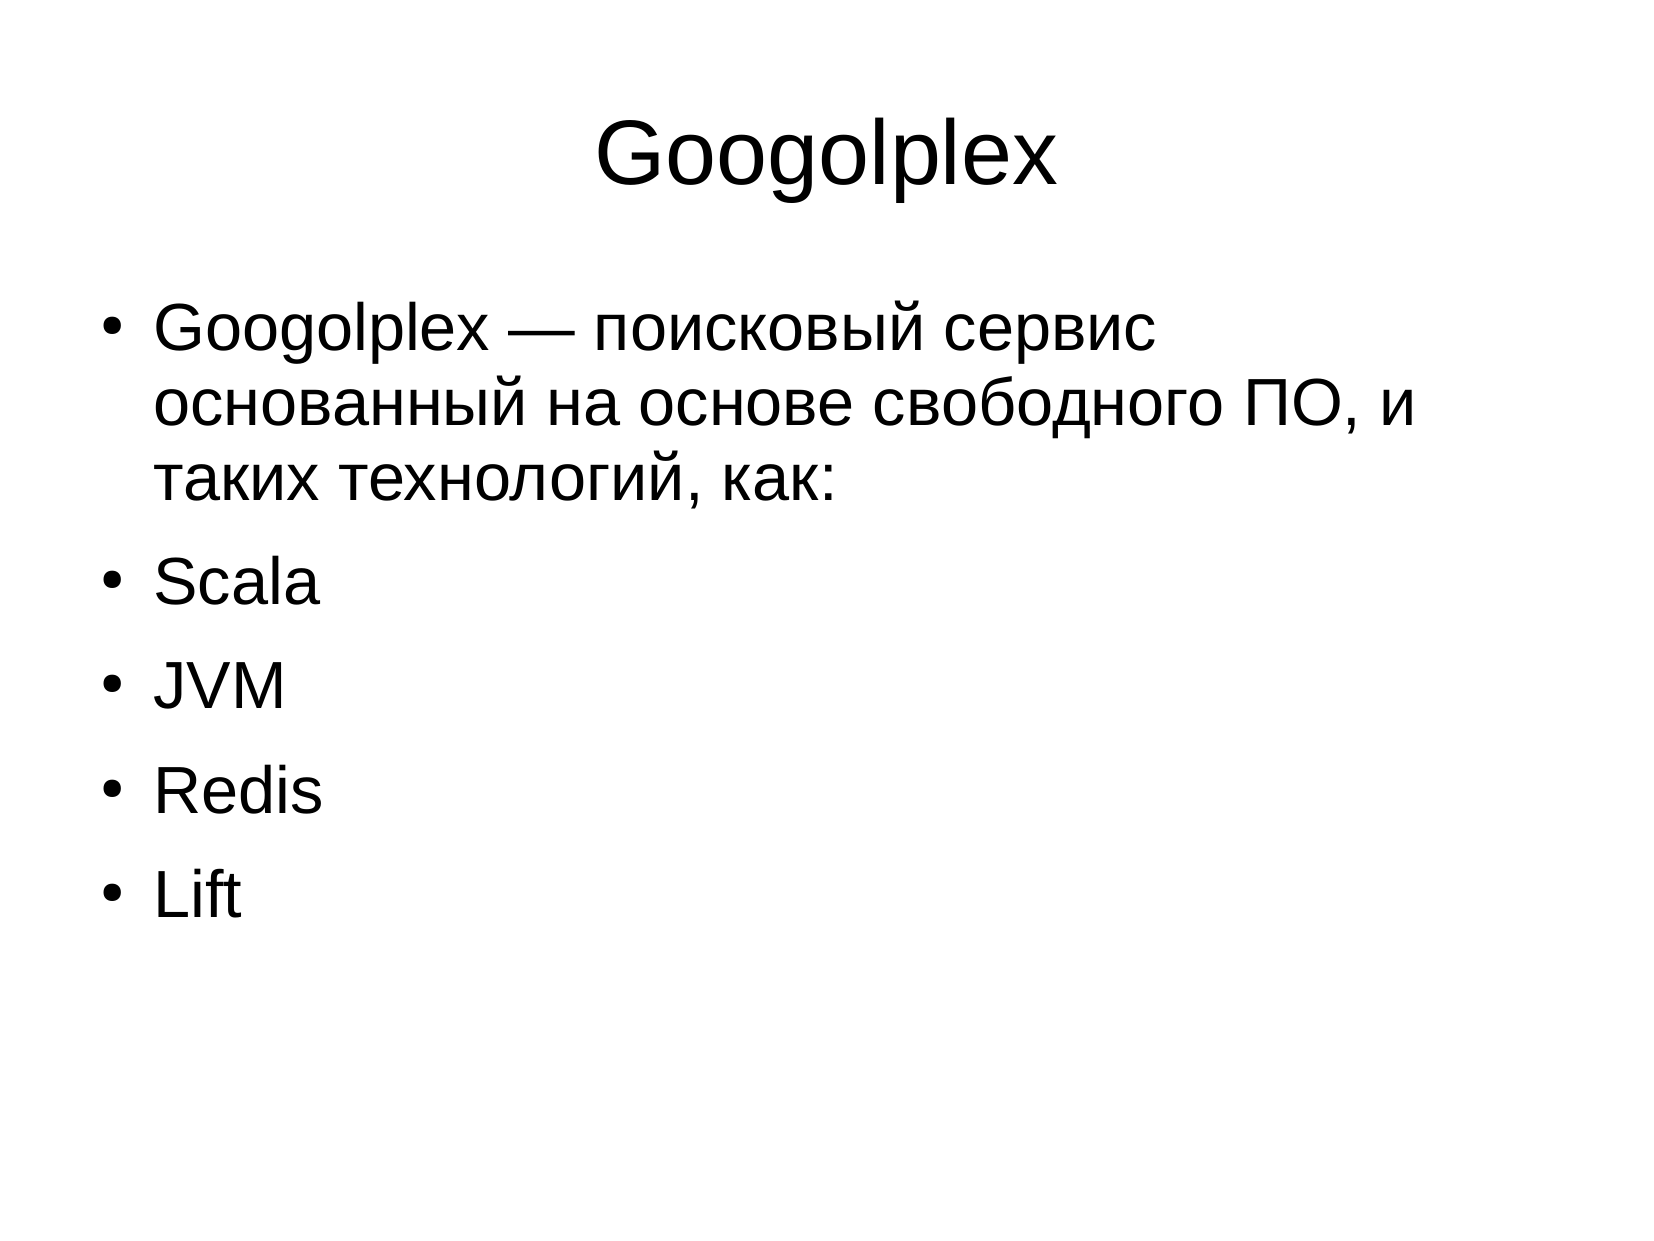

# Googolplex
Googolplex — поисковый сервис основанный на основе свободного ПО, и таких технологий, как:
Scala
JVM
Redis
Lift